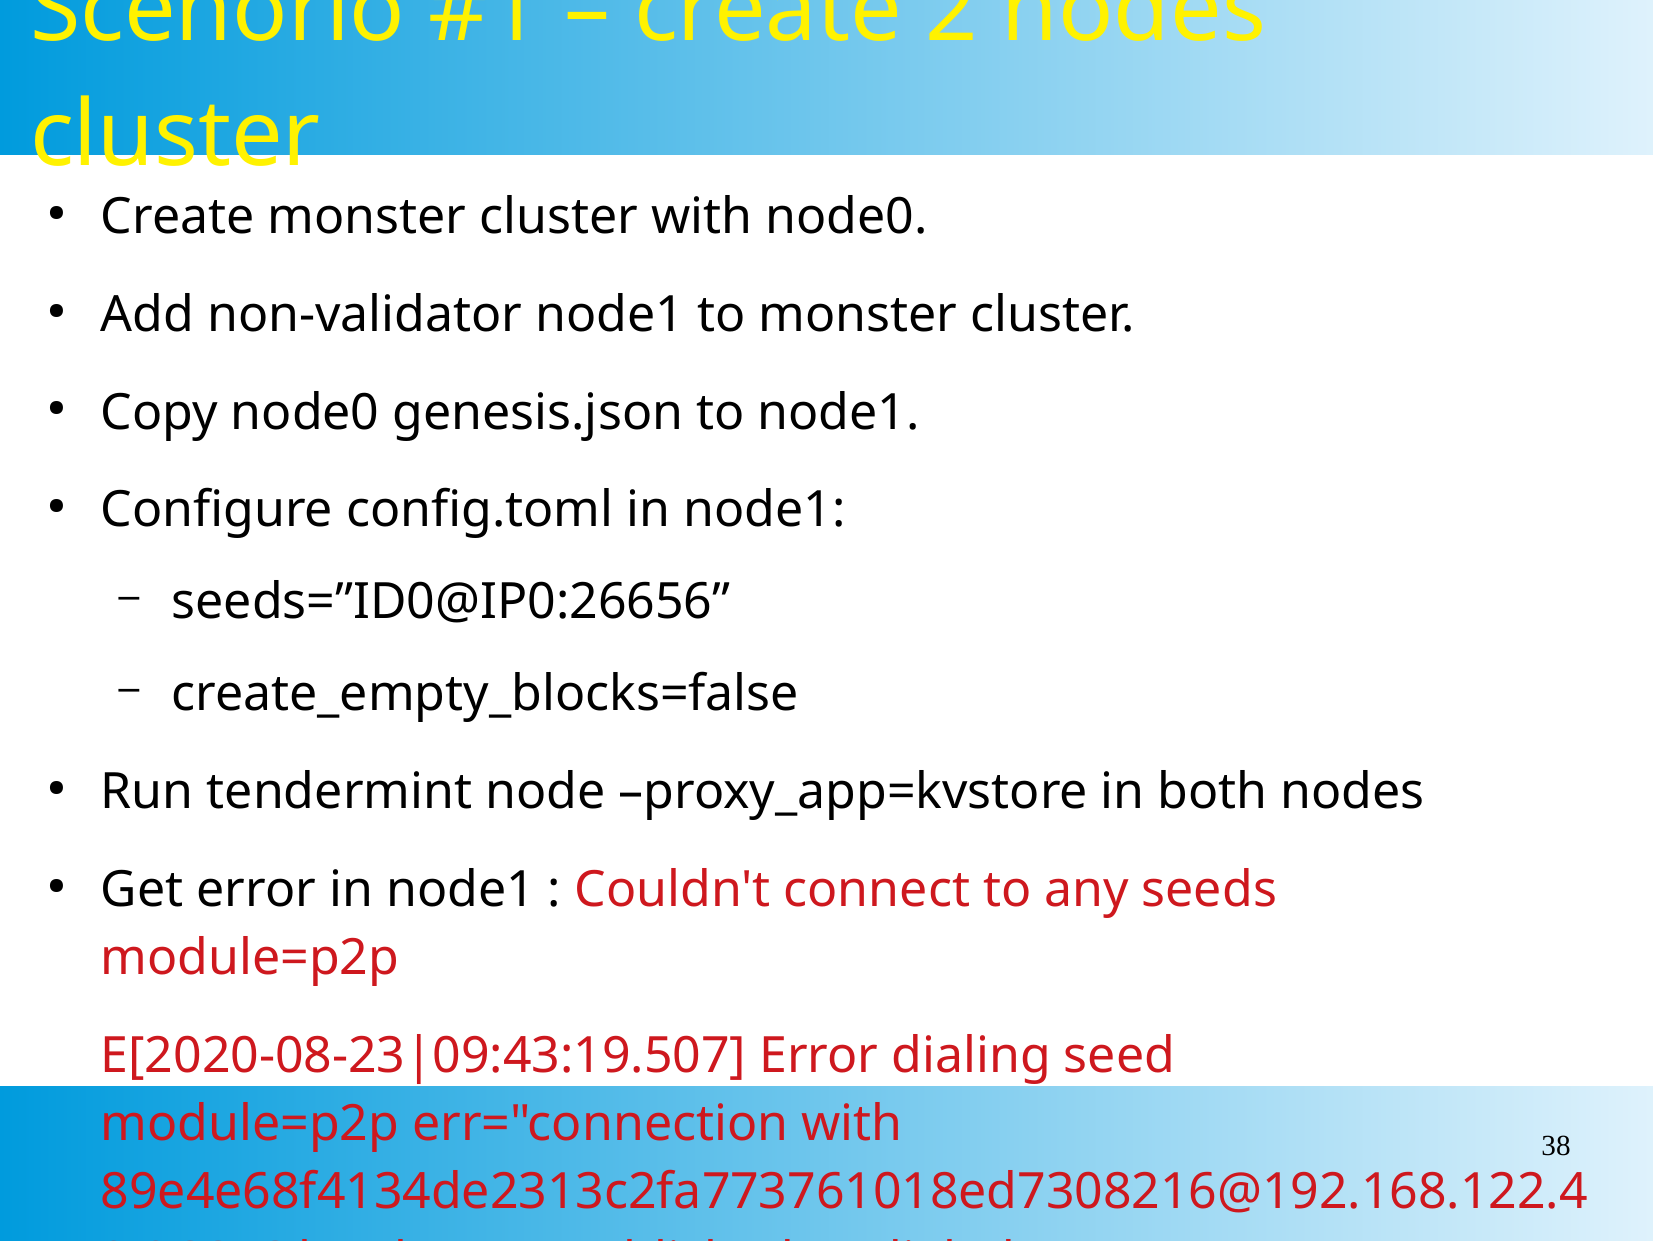

# Scenorio #1 – create 2 nodes cluster
Create monster cluster with node0.
Add non-validator node1 to monster cluster.
Copy node0 genesis.json to node1.
Configure config.toml in node1:
seeds=”ID0@IP0:26656”
create_empty_blocks=false
Run tendermint node –proxy_app=kvstore in both nodes
Get error in node1 : Couldn't connect to any seeds module=p2p
E[2020-08-23|09:43:19.507] Error dialing seed module=p2p err="connection with 89e4e68f4134de2313c2fa773761018ed7308216@192.168.122.42:26656 has been established or dialed" seed=89e4e68f4134de2313c2fa773761018ed7308216@192.168.122.42:26656
38